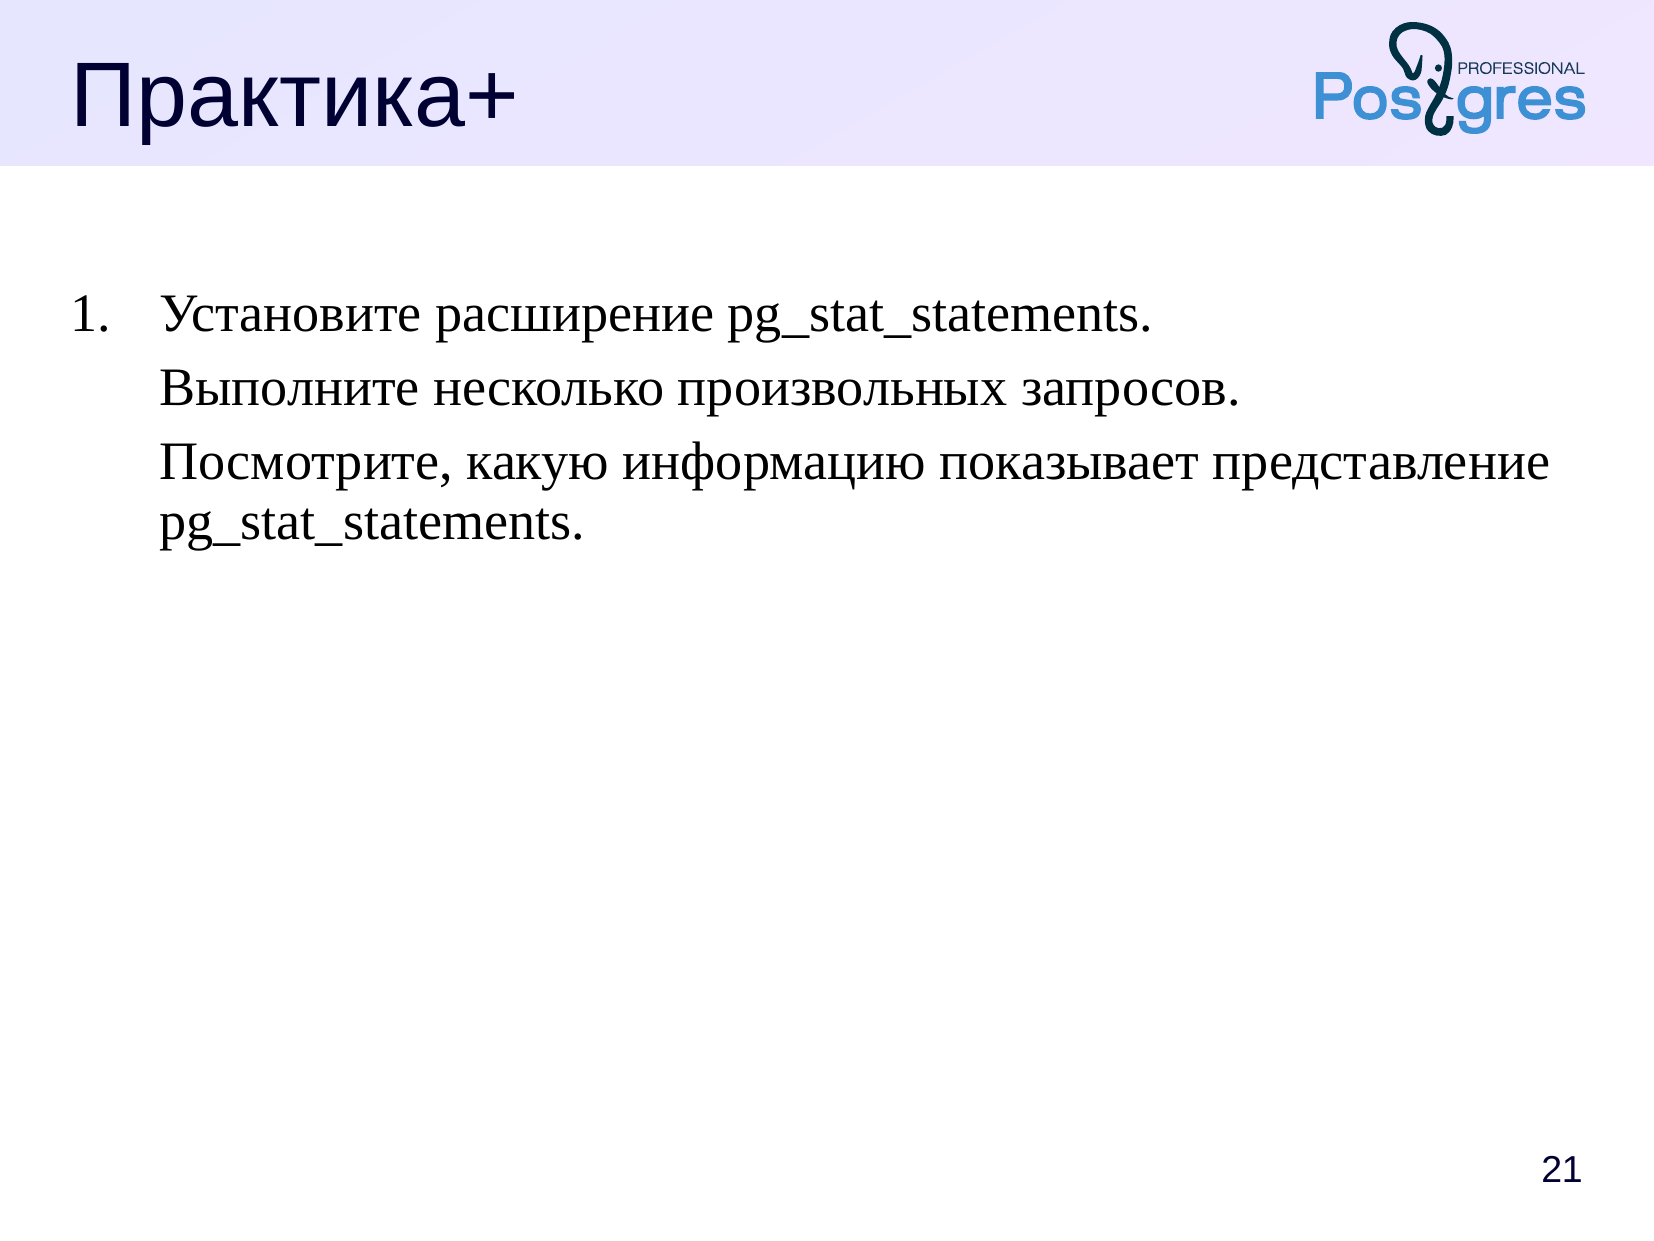

# Практика+
Установите расширение pg_stat_statements.
Выполните несколько произвольных запросов.
Посмотрите, какую информацию показывает представление pg_stat_statements.